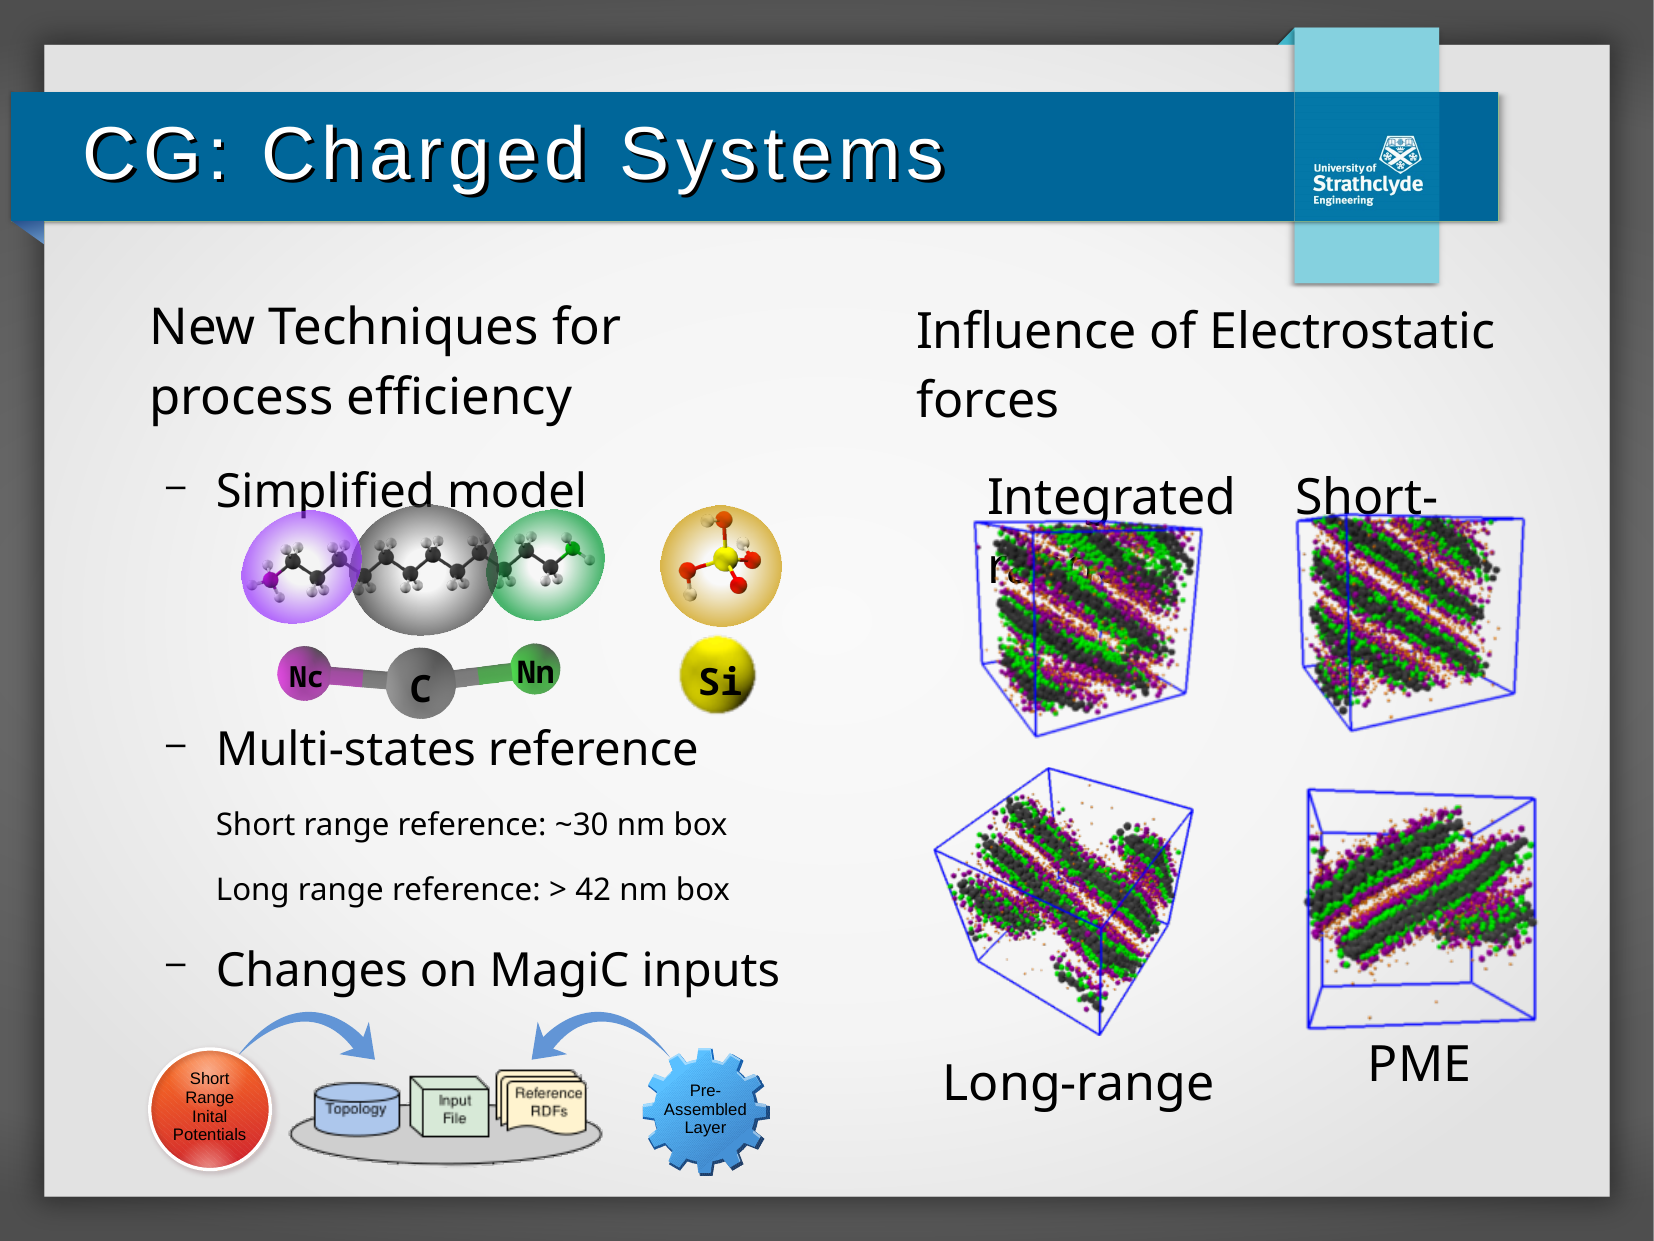

# CG: Charged Systems
New Techniques for process efficiency
Simplified model
Multi-states reference
Short range reference: ~30 nm box
Long range reference: > 42 nm box
Changes on MagiC inputs
Influence of Electrostatic forces
Integrated 	 Short-range
Nn
Si
Nc
C
PME
Long-range
Short
Range
Inital
Potentials
Pre-
Assembled
Layer